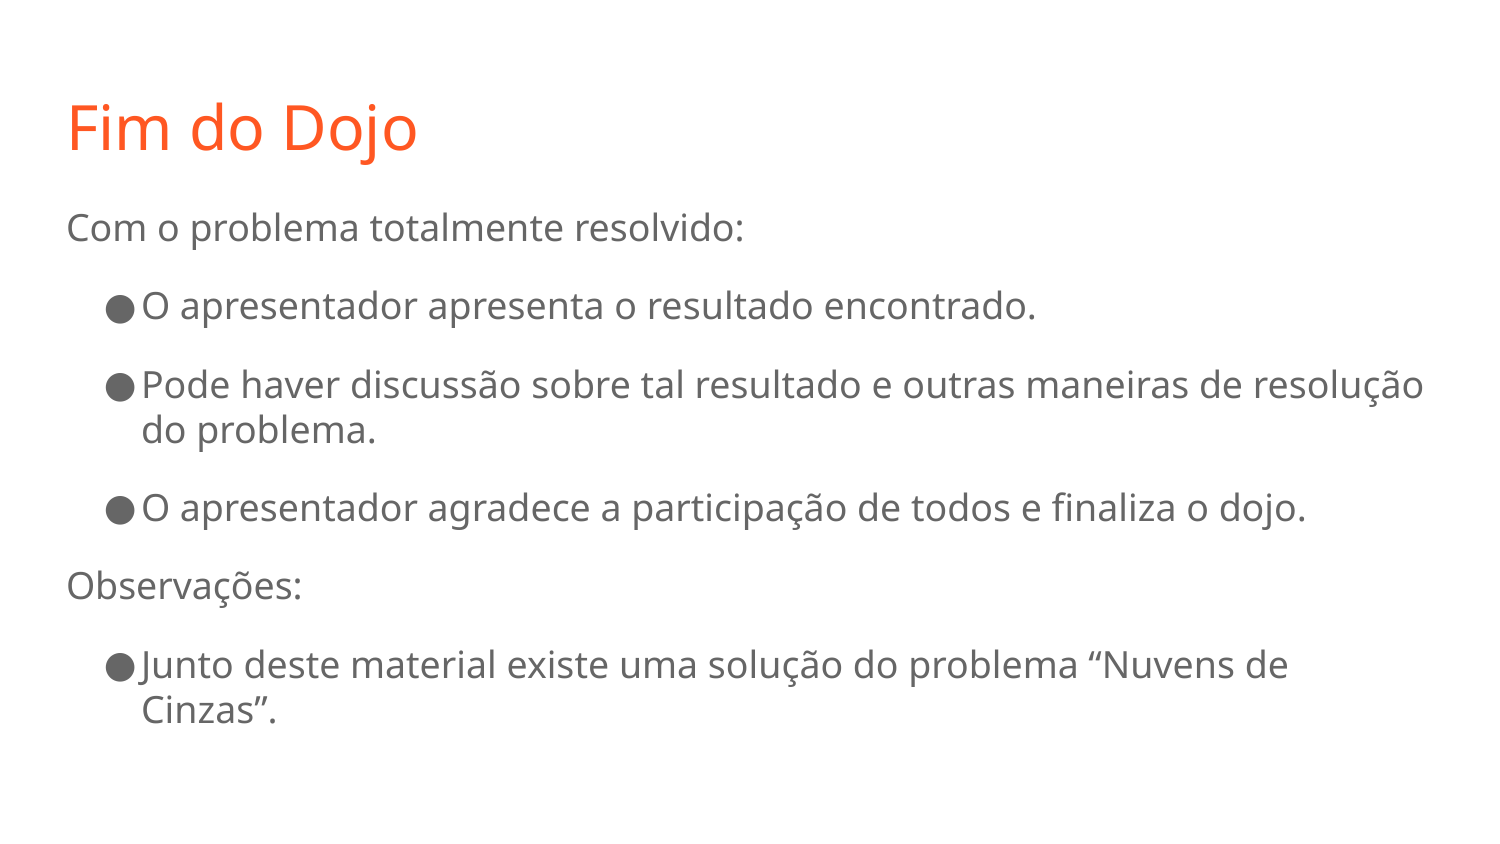

# Fim do Dojo
Com o problema totalmente resolvido:
O apresentador apresenta o resultado encontrado.
Pode haver discussão sobre tal resultado e outras maneiras de resolução do problema.
O apresentador agradece a participação de todos e finaliza o dojo.
Observações:
Junto deste material existe uma solução do problema “Nuvens de Cinzas”.